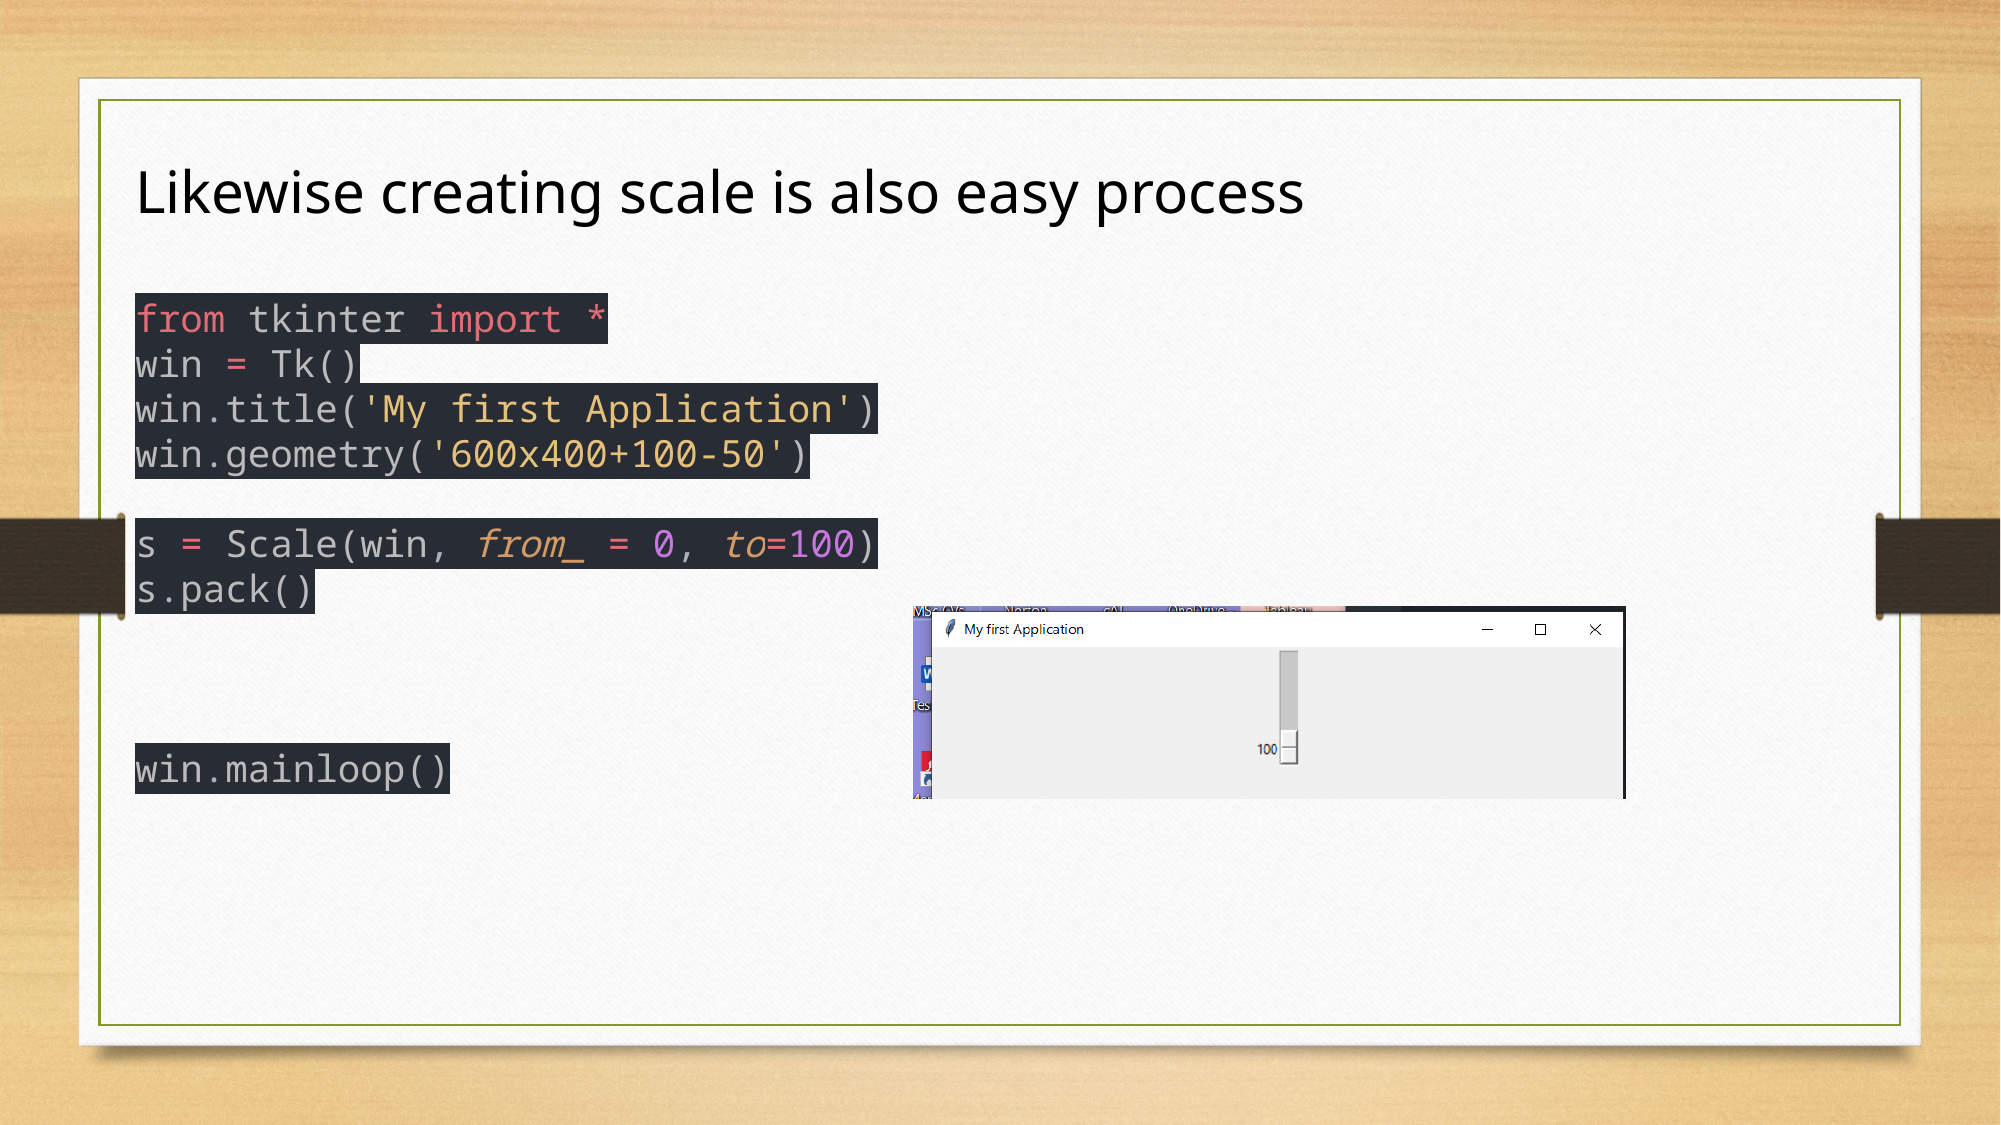

Likewise creating scale is also easy process
from tkinter import *
win = Tk()
win.title('My first Application')
win.geometry('600x400+100-50')
s = Scale(win, from_ = 0, to=100)
s.pack()
win.mainloop()